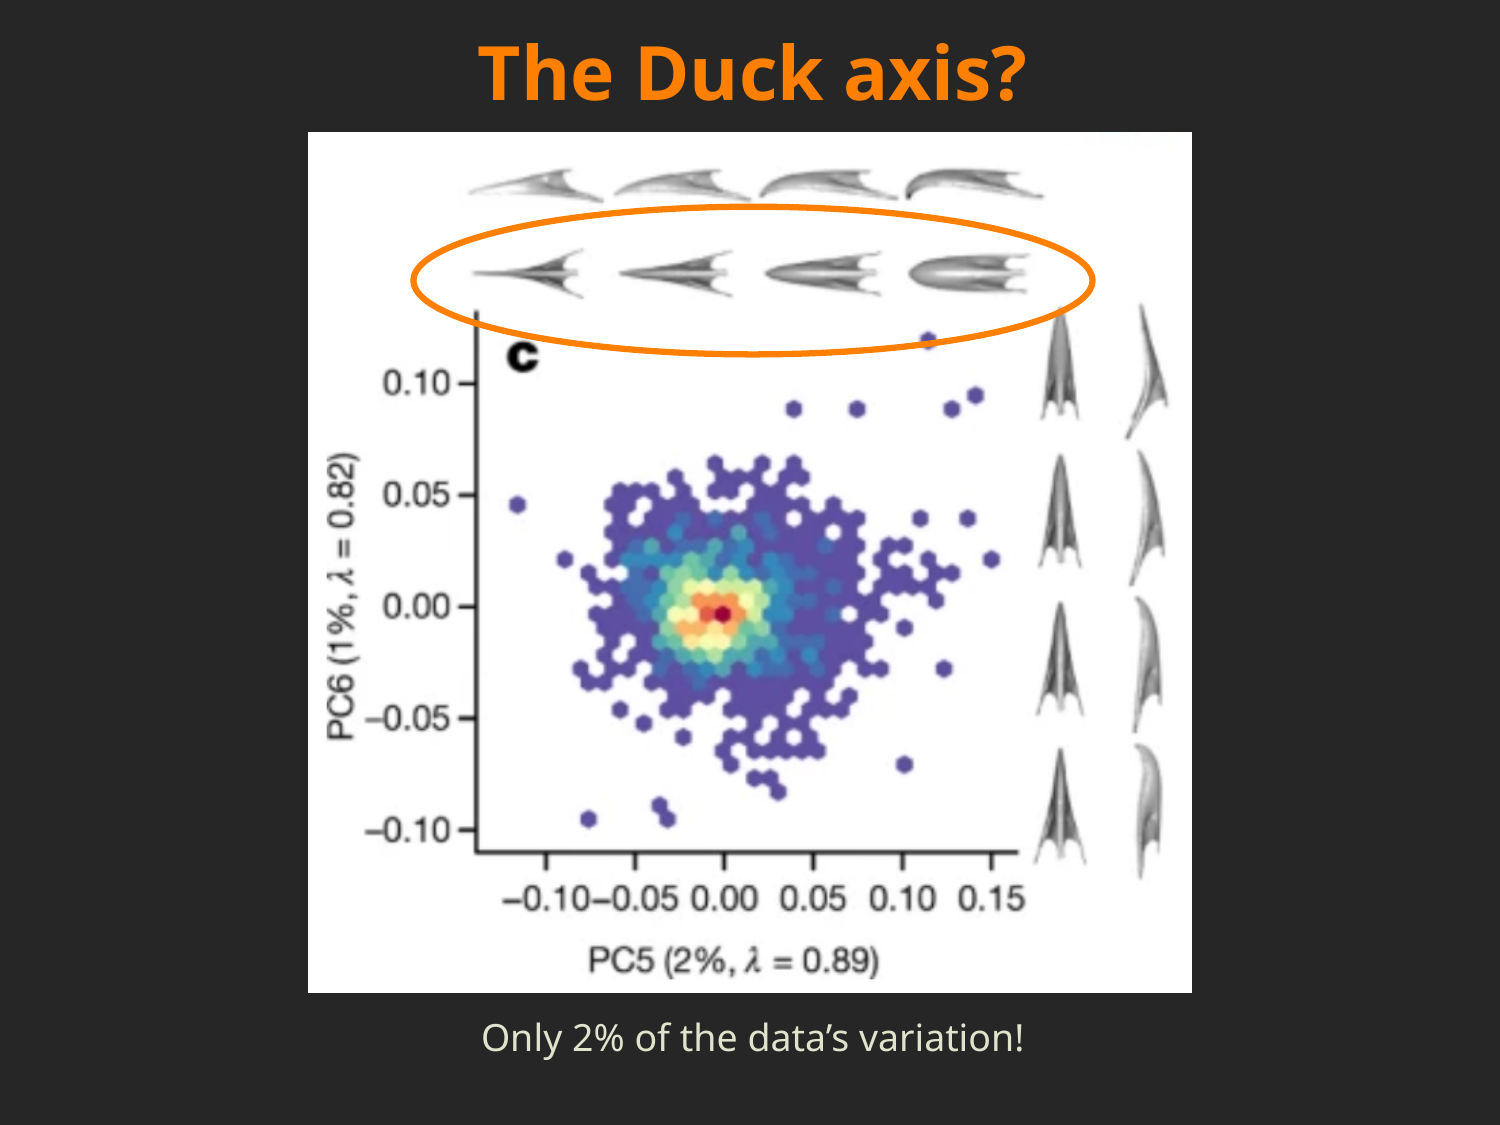

The Duck axis?
Only 2% of the data’s variation!